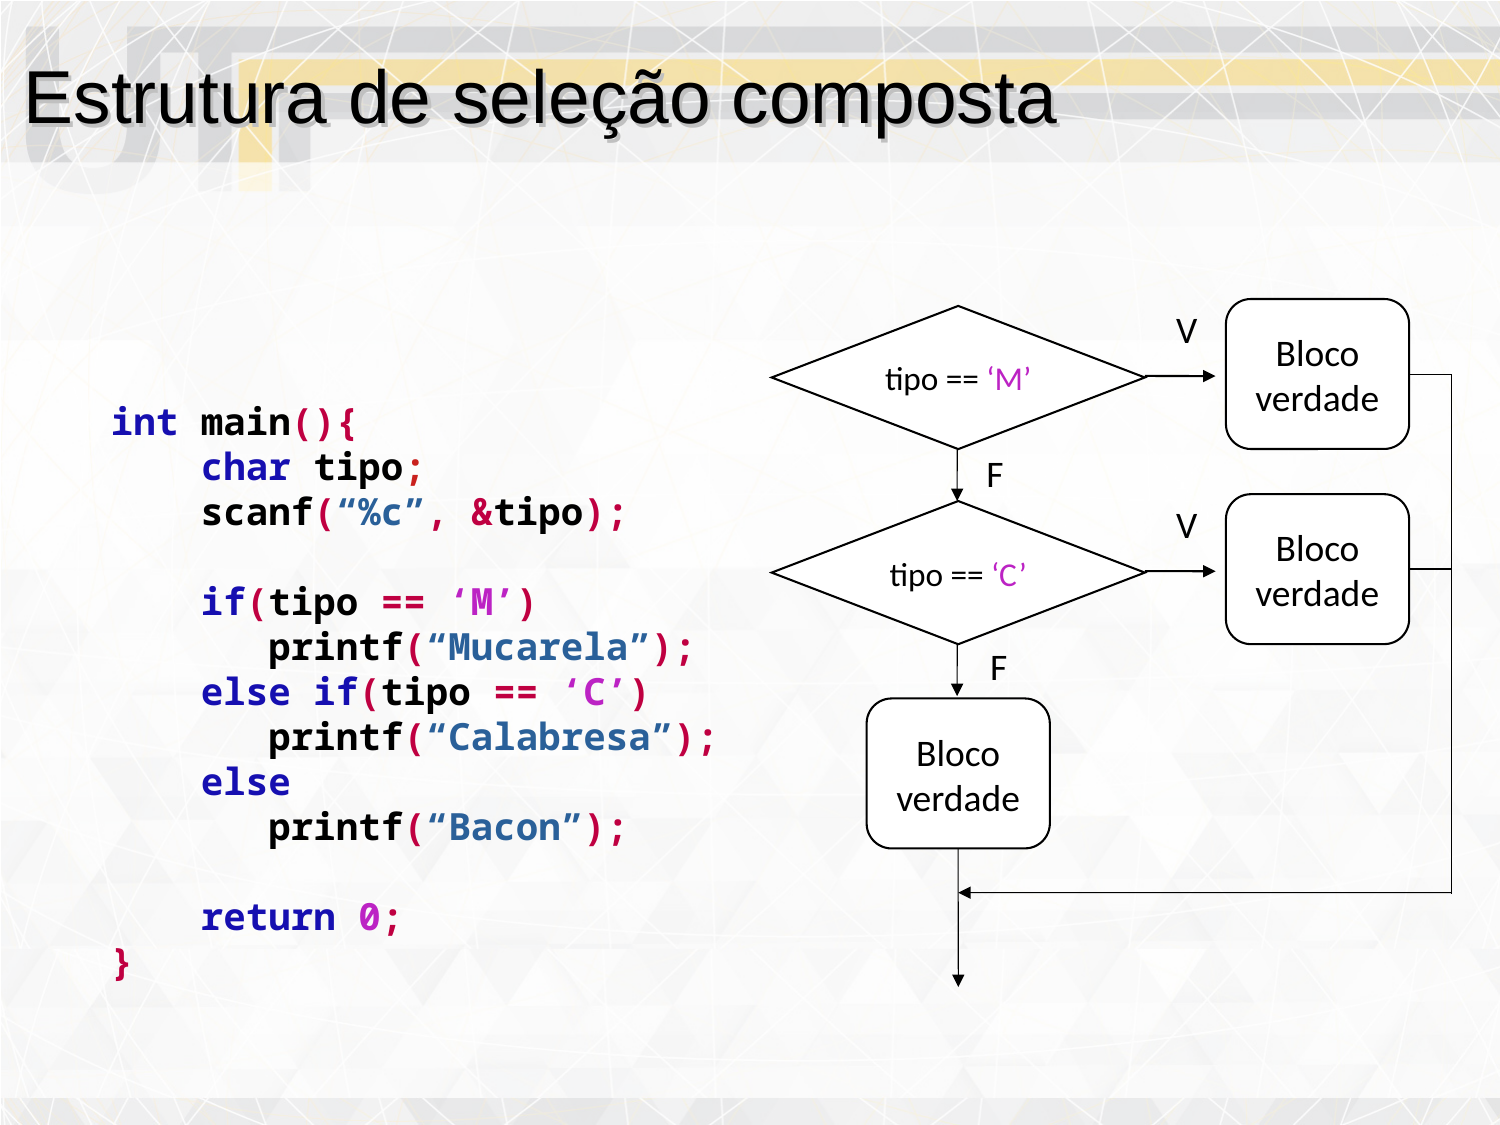

# Estrutura de seleção composta
V
Bloco verdade
tipo == ‘M’
int main(){
 char tipo;
 scanf(“%c”, &tipo);
 if(tipo == ‘M’)
 printf(“Mucarela”);
 else if(tipo == ‘C’)
 printf(“Calabresa”);
 else
 printf(“Bacon”);
 return 0;
}
F
V
Bloco verdade
tipo == ‘C’
F
Bloco verdade